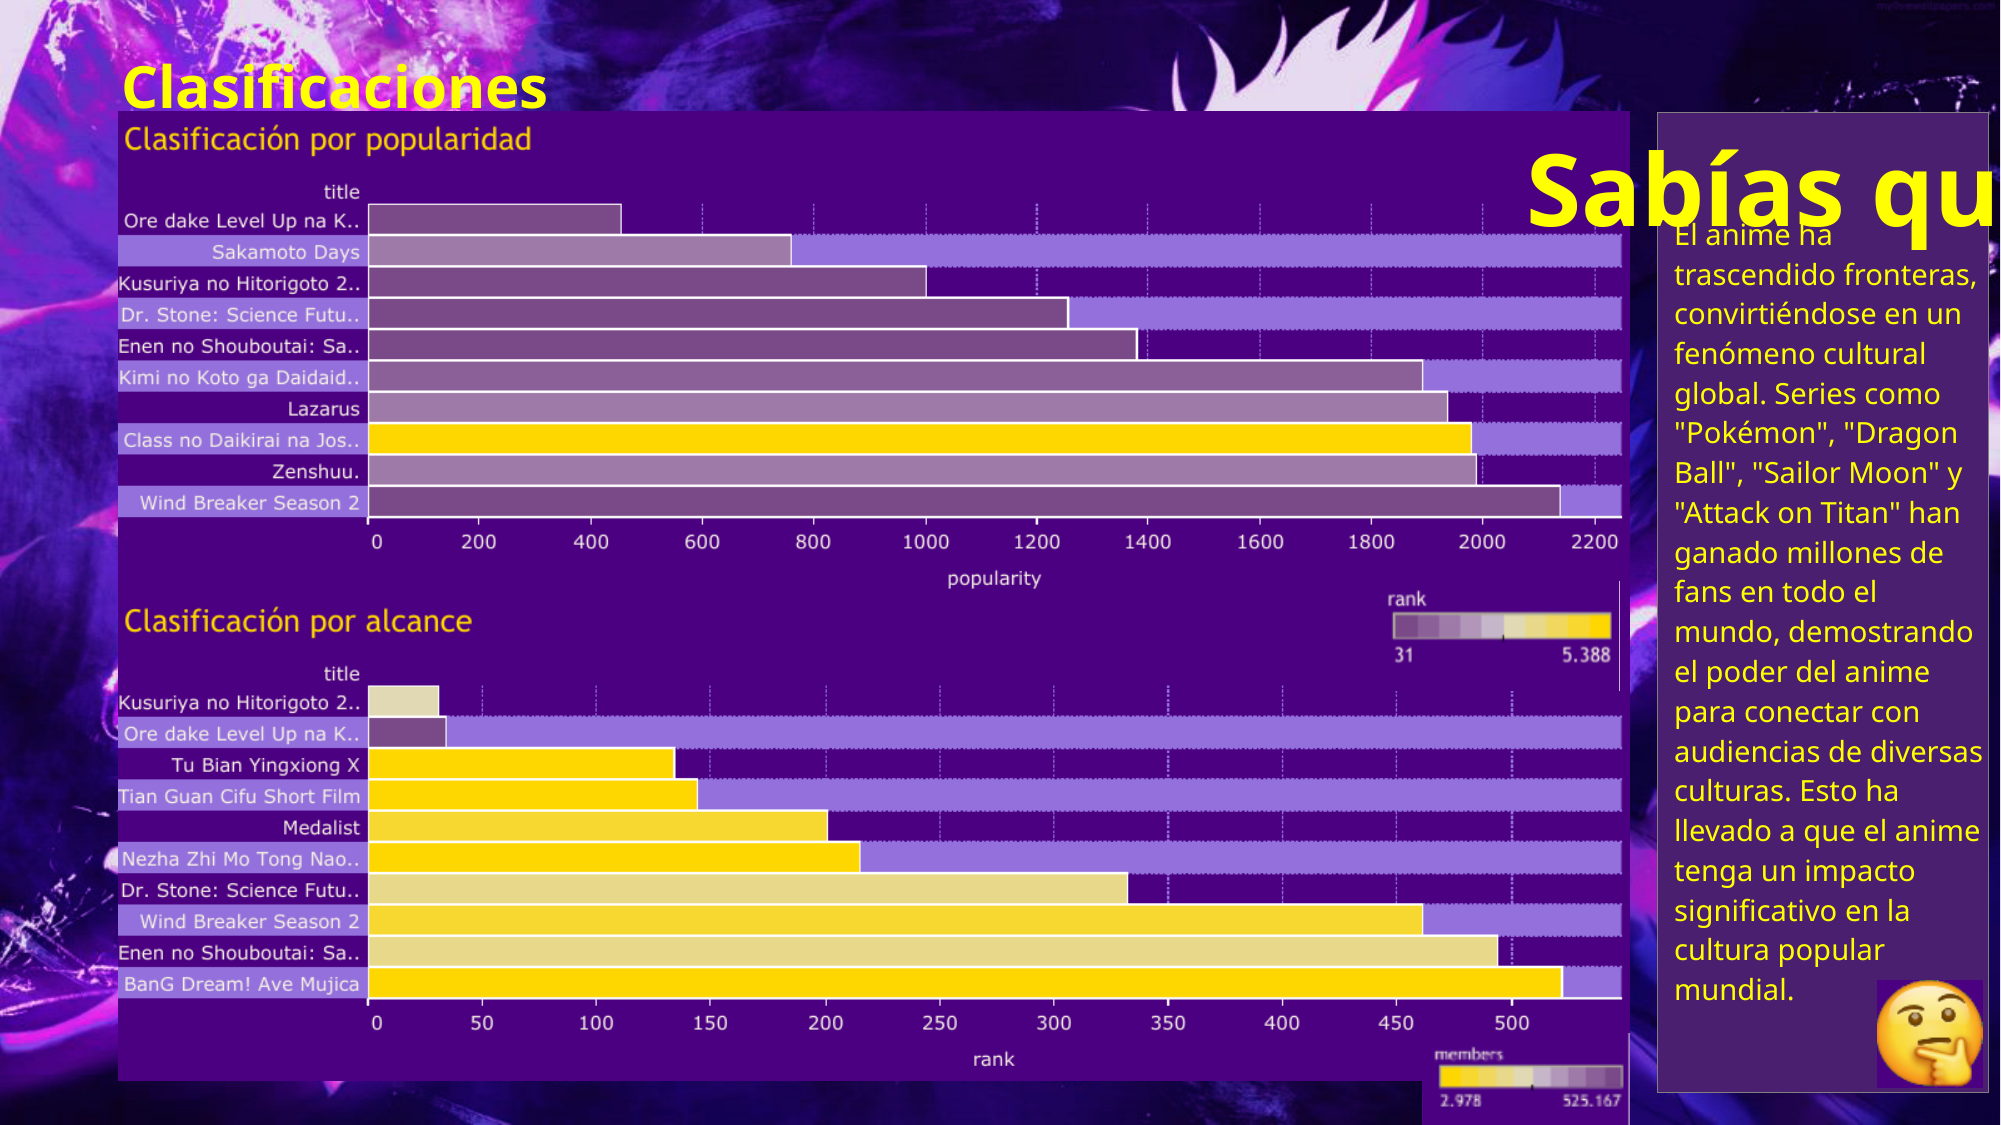

Clasificaciones
 Sabías que...
El anime ha trascendido fronteras, convirtiéndose en un fenómeno cultural global. Series como "Pokémon", "Dragon Ball", "Sailor Moon" y "Attack on Titan" han ganado millones de fans en todo el mundo, demostrando el poder del anime para conectar con audiencias de diversas culturas. Esto ha llevado a que el anime tenga un impacto significativo en la cultura popular mundial.